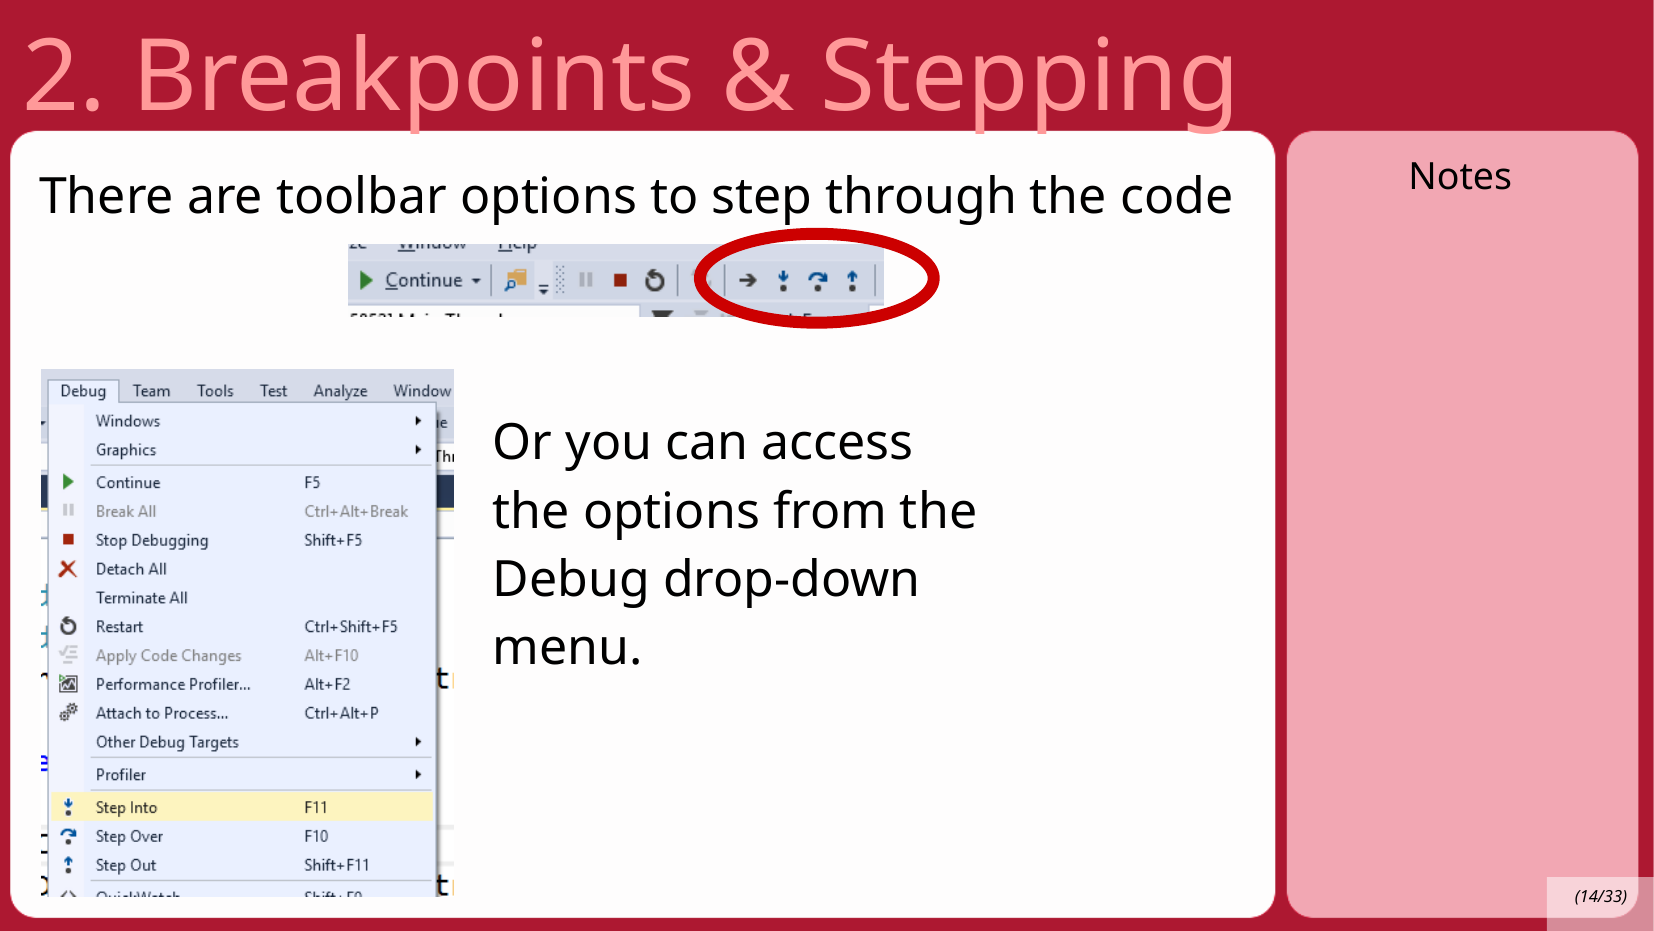

# 2. Breakpoints & Stepping
Notes
There are toolbar options to step through the code
Or you can access the options from the Debug drop-down menu.